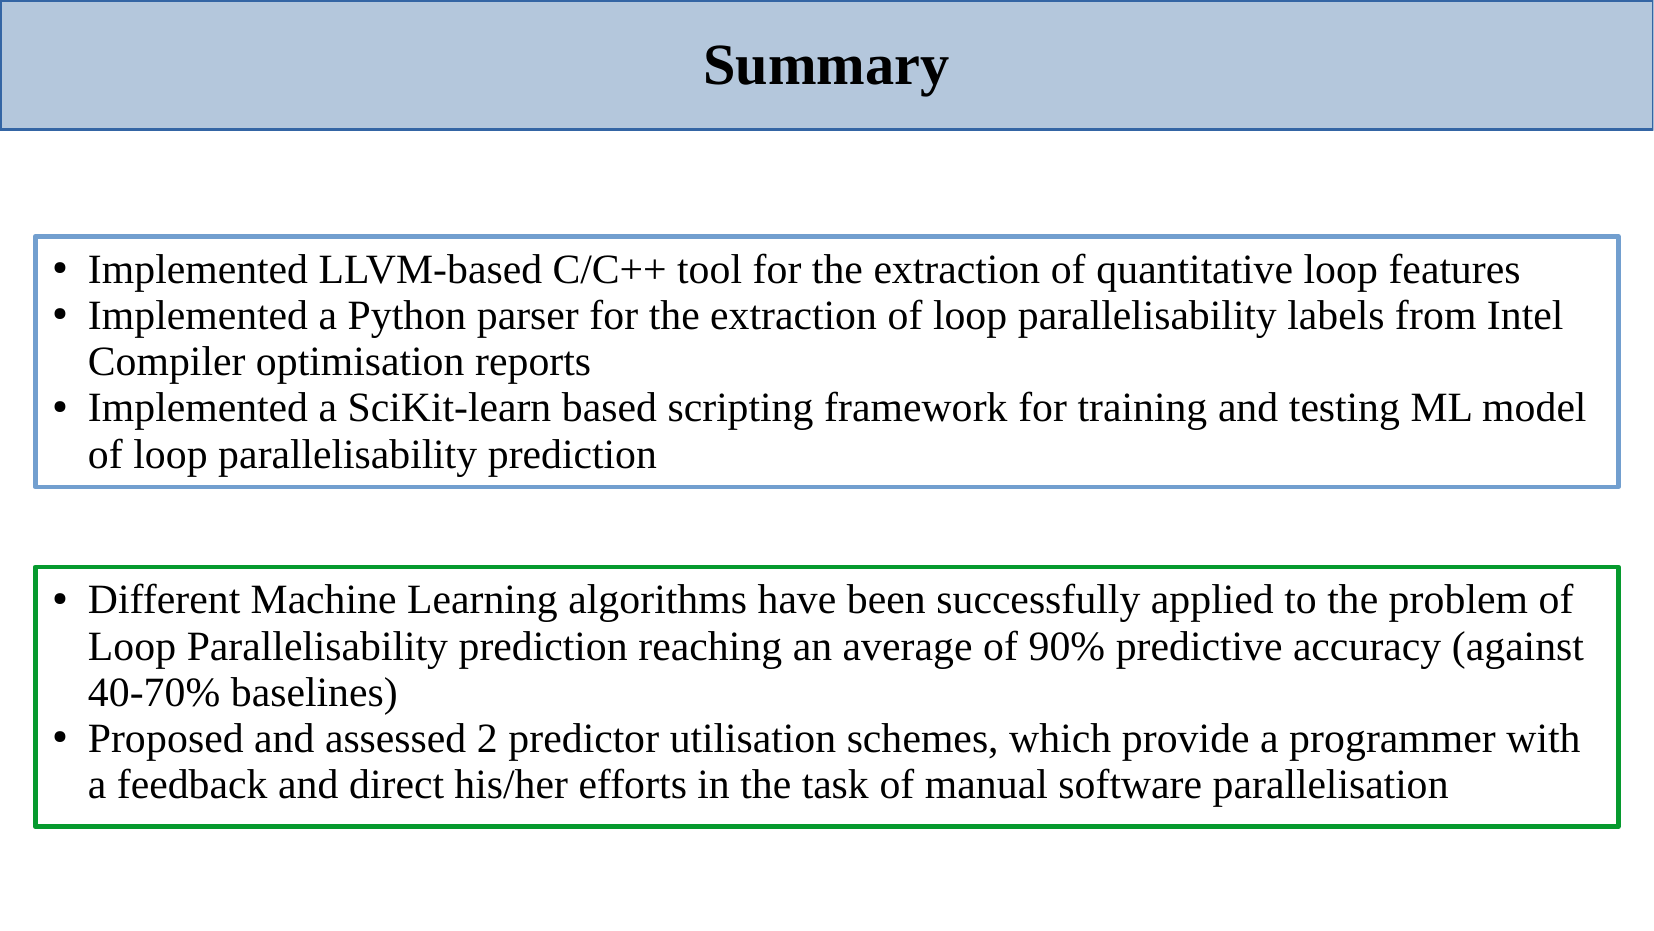

# Summary
Implemented LLVM-based C/C++ tool for the extraction of quantitative loop features
Implemented a Python parser for the extraction of loop parallelisability labels from Intel Compiler optimisation reports
Implemented a SciKit-learn based scripting framework for training and testing ML model of loop parallelisability prediction
Different Machine Learning algorithms have been successfully applied to the problem of Loop Parallelisability prediction reaching an average of 90% predictive accuracy (against 40-70% baselines)
Proposed and assessed 2 predictor utilisation schemes, which provide a programmer with a feedback and direct his/her efforts in the task of manual software parallelisation